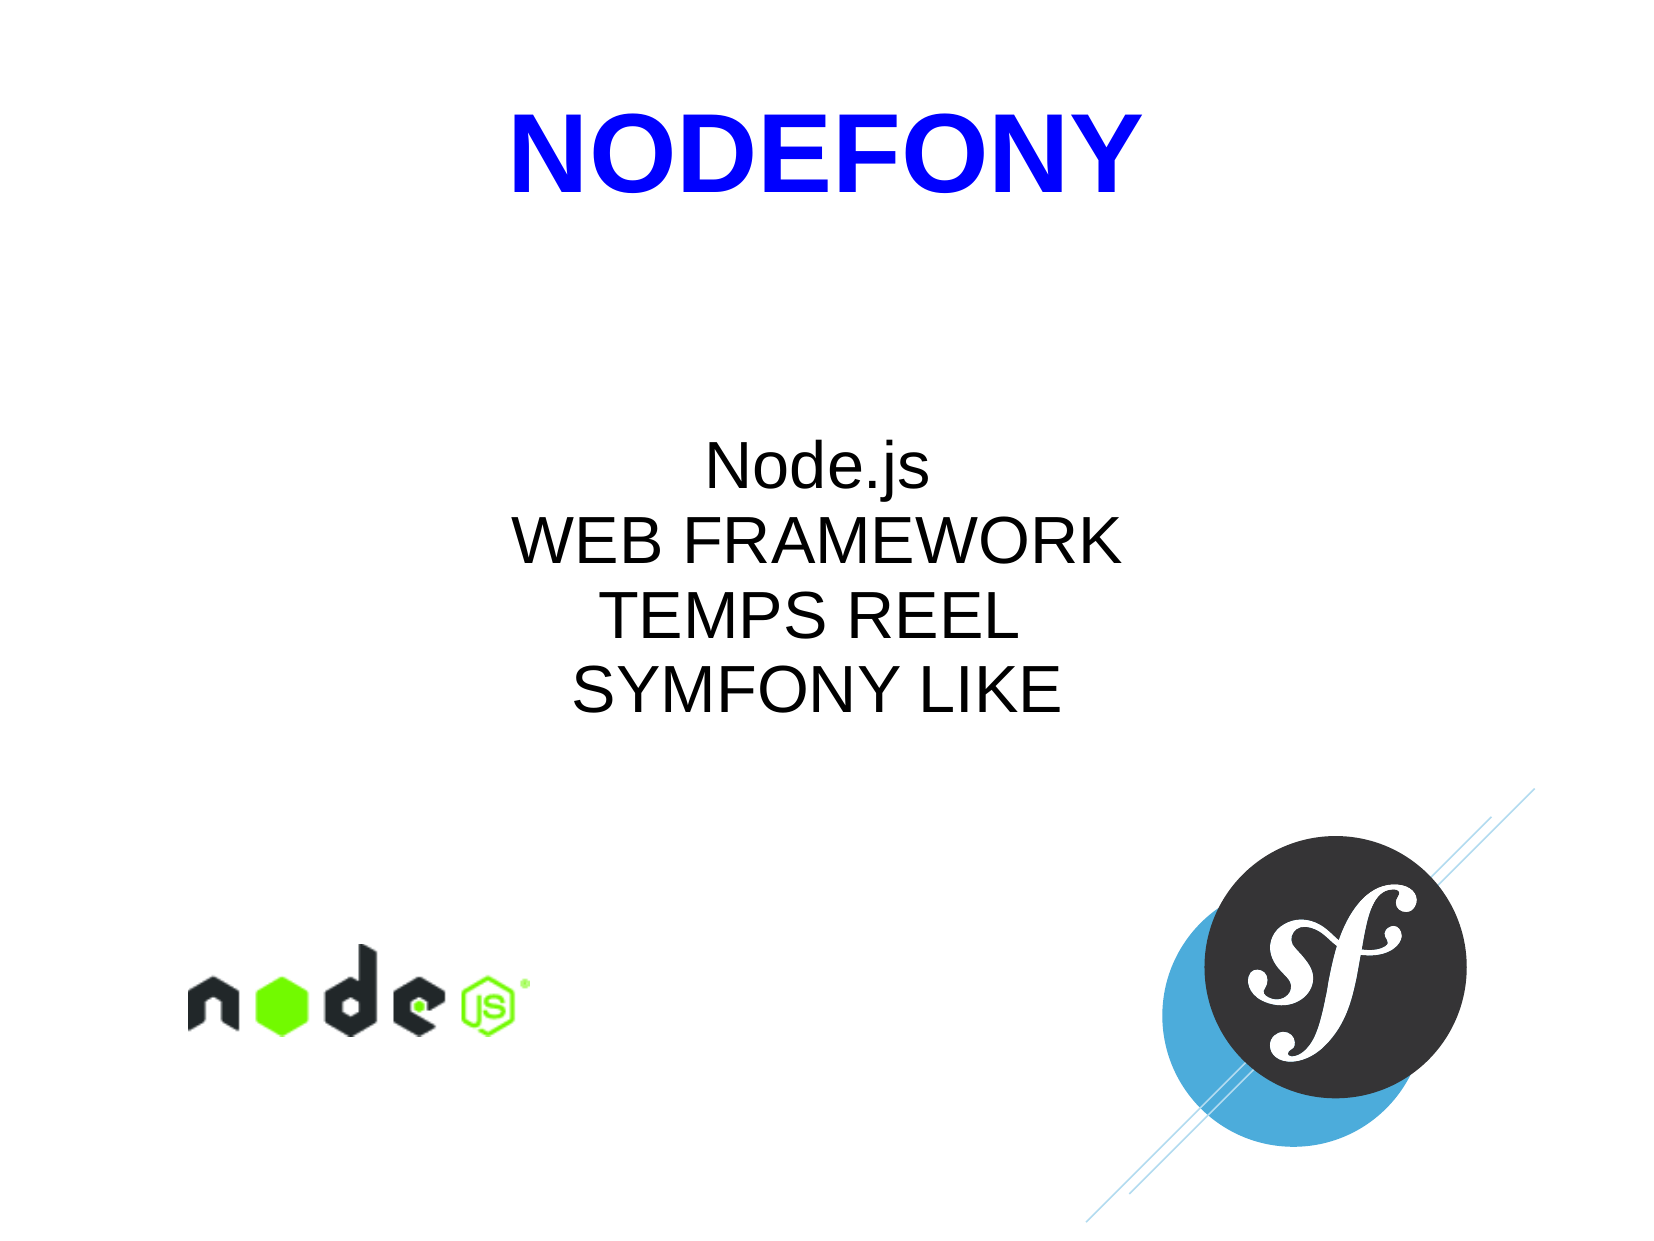

# NODEFONY
Node.js
WEB FRAMEWORK
TEMPS REEL
SYMFONY LIKE